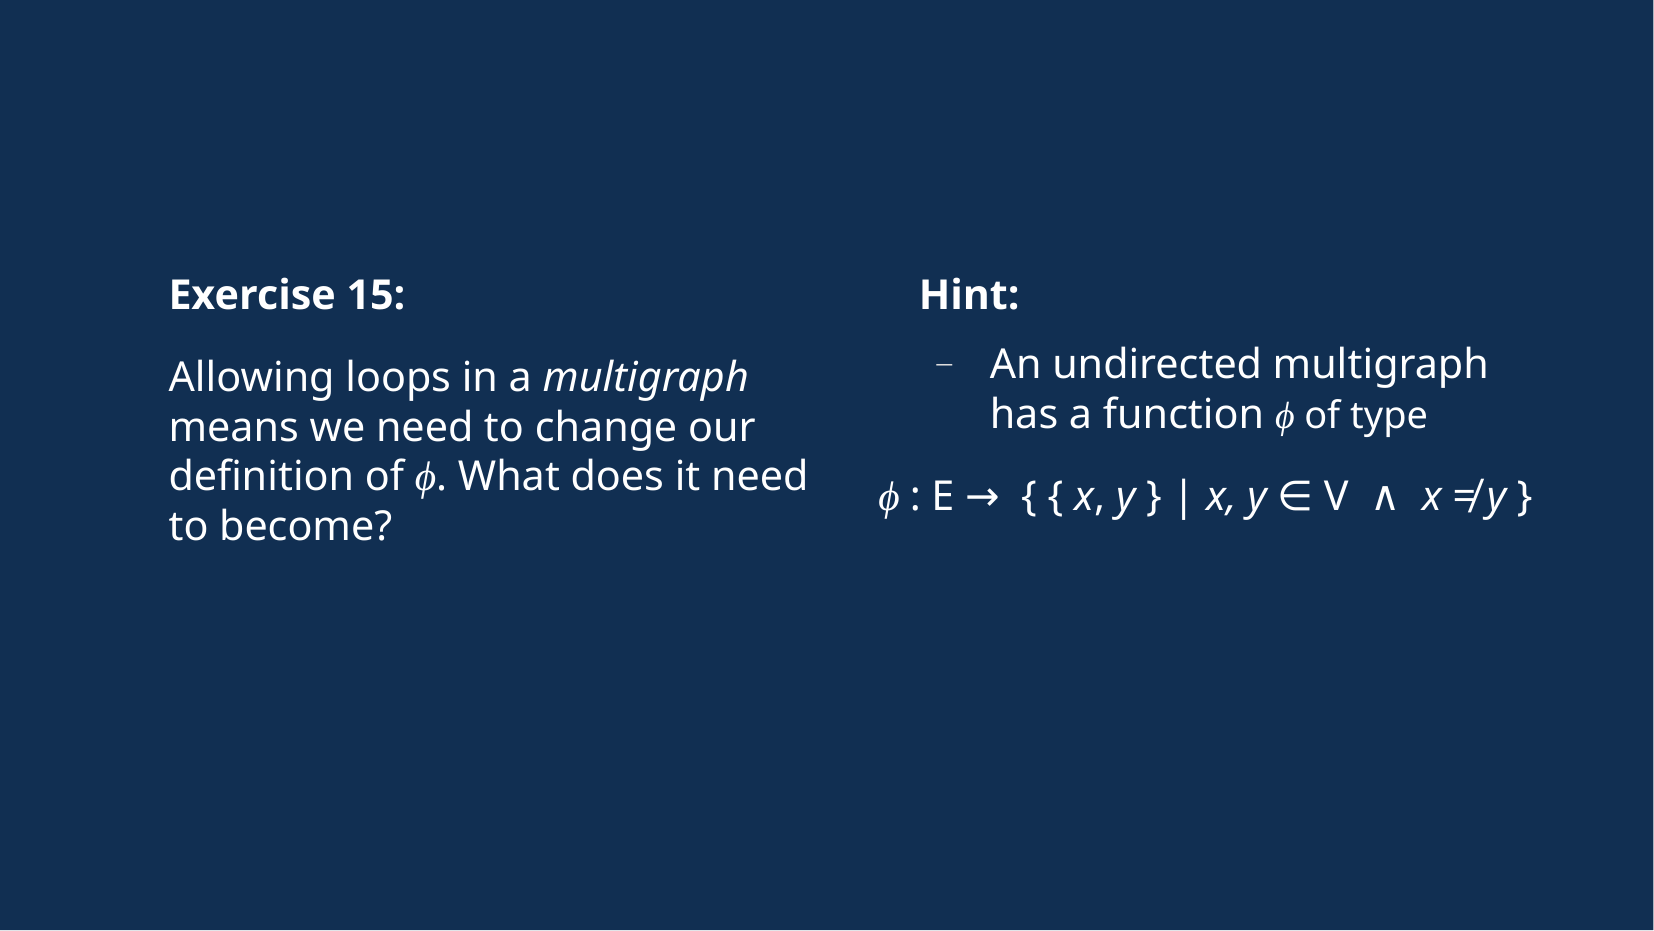

# Exercise 15:
Allowing loops in a multigraph means we need to change our definition of ϕ. What does it need to become?
Hint:
An undirected multigraph has a function ϕ of type
ϕ : E → { { x, y } | x, y ∈ V ∧ x ≠ y }